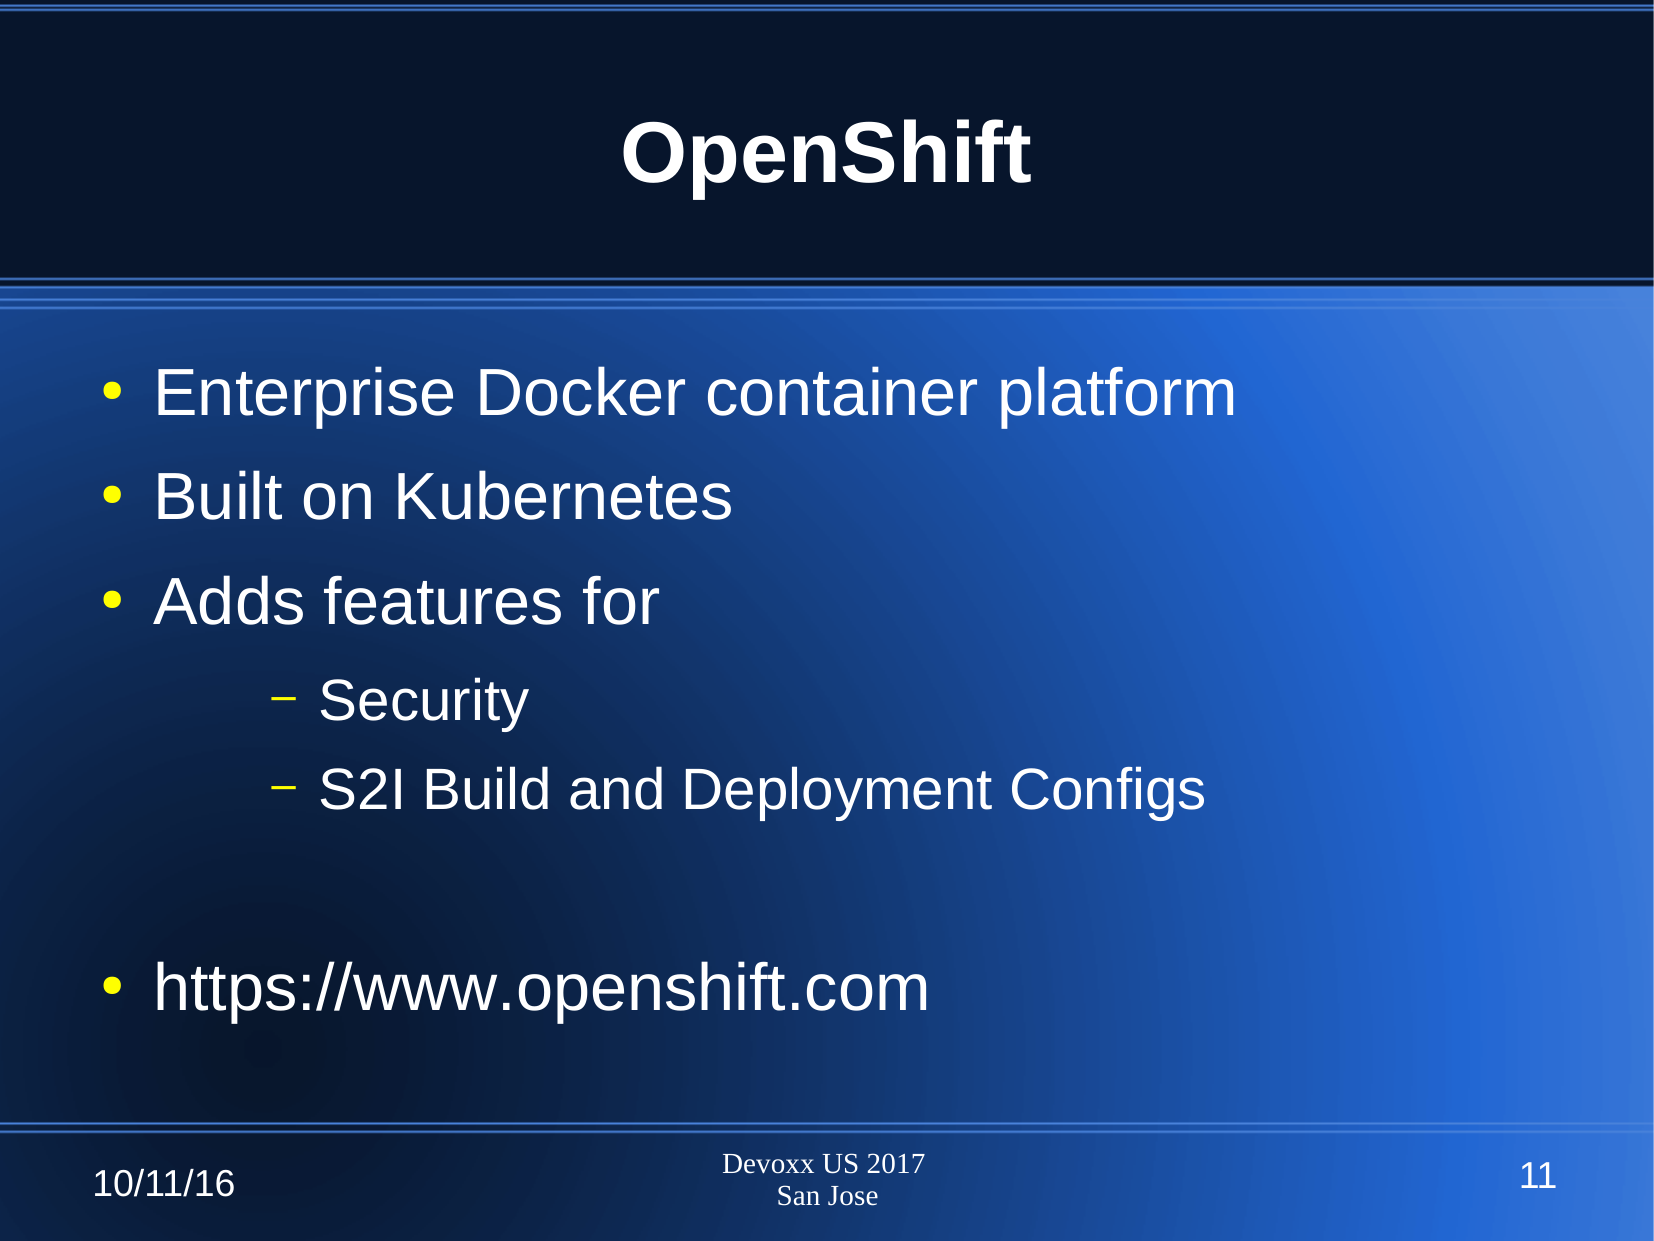

# OpenShift
Enterprise Docker container platform
Built on Kubernetes
Adds features for
Security
S2I Build and Deployment Configs
https://www.openshift.com
Devoxx San Jose, US